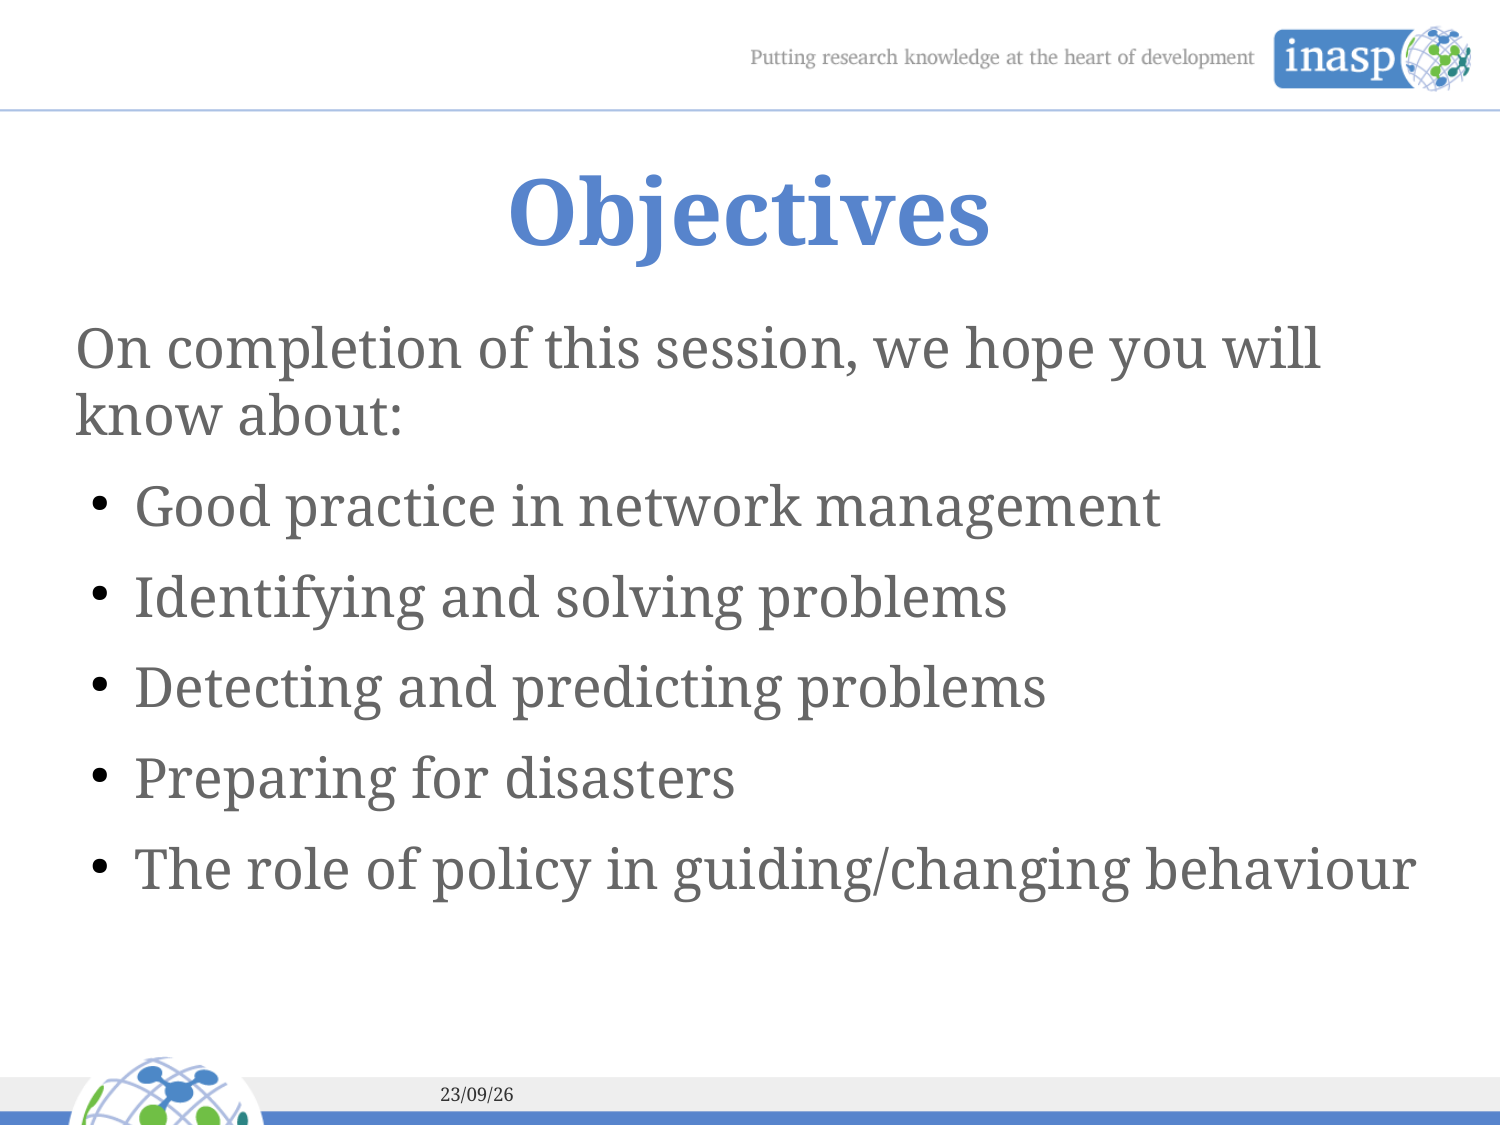

# Objectives
On completion of this session, we hope you will know about:
Good practice in network management
Identifying and solving problems
Detecting and predicting problems
Preparing for disasters
The role of policy in guiding/changing behaviour